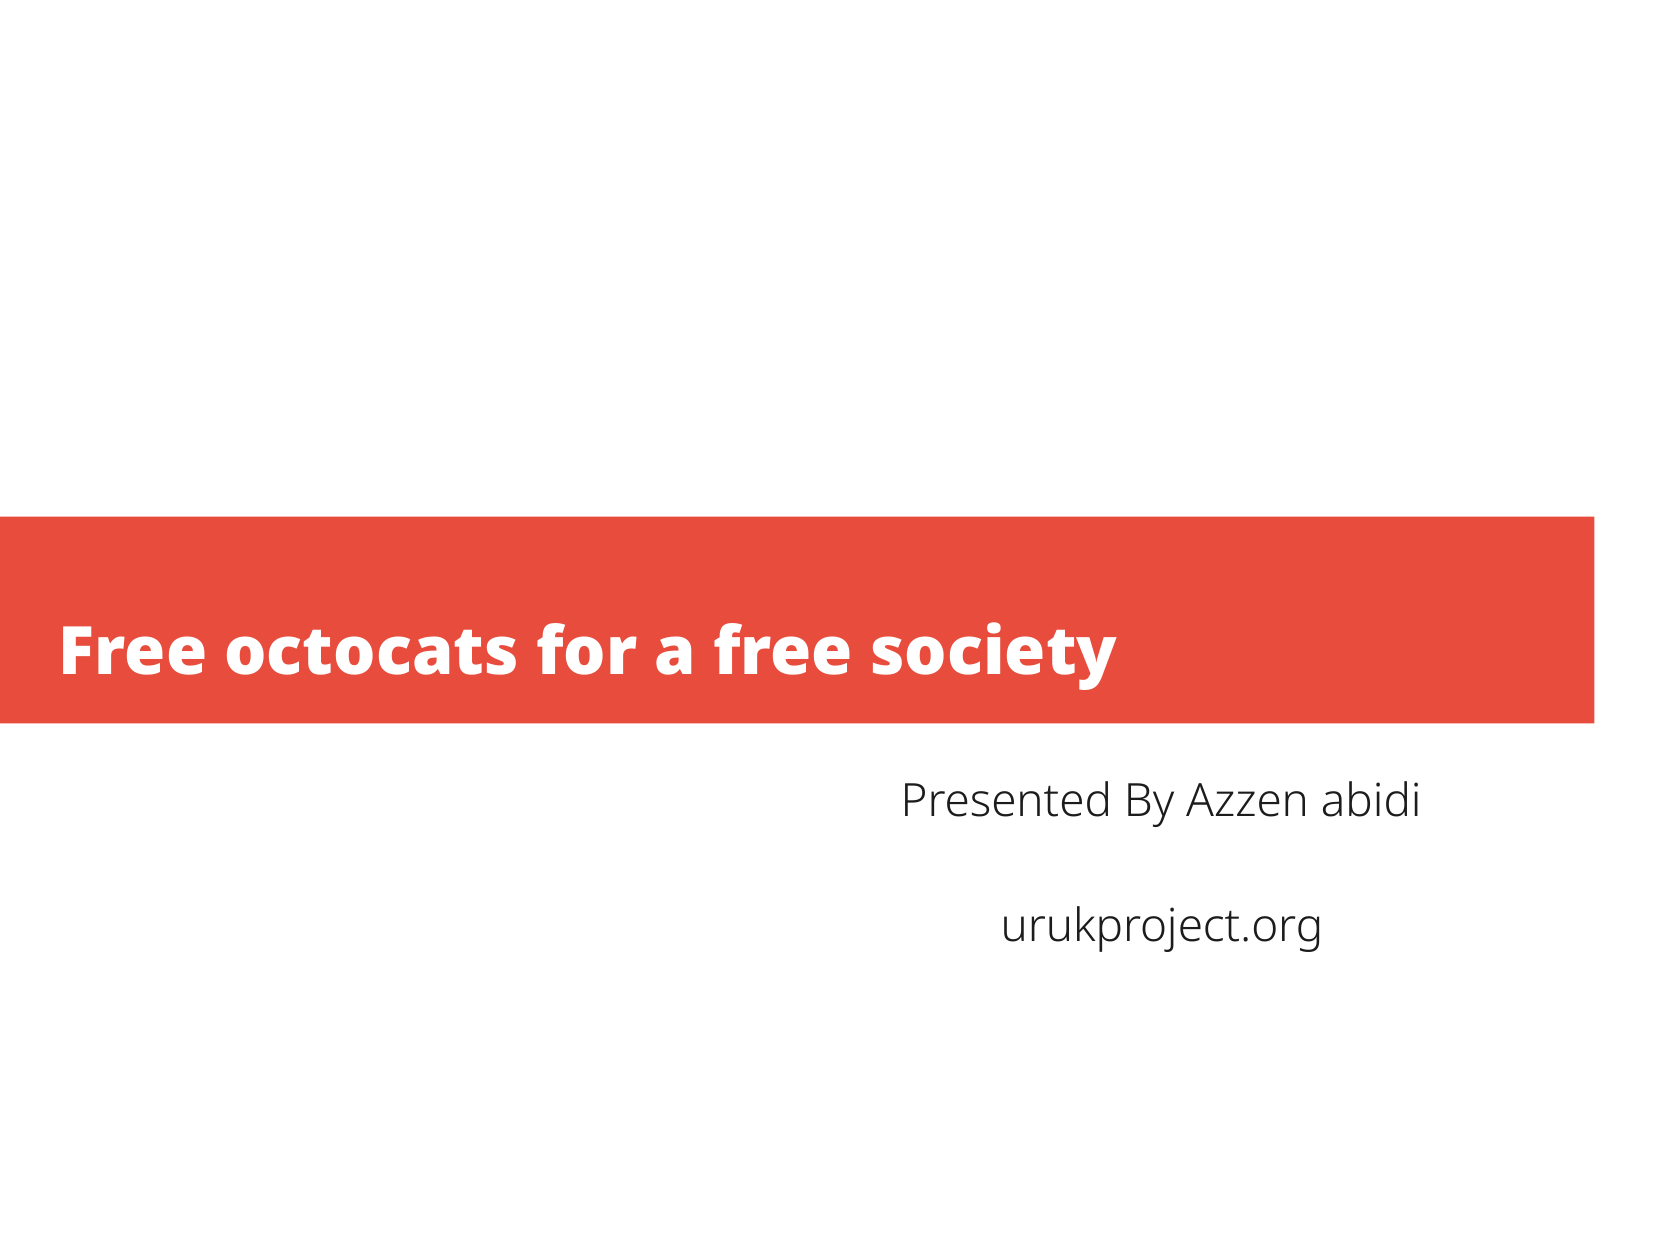

# Free octocats for a free society
											Presented By Azzen abidi
 urukproject.org